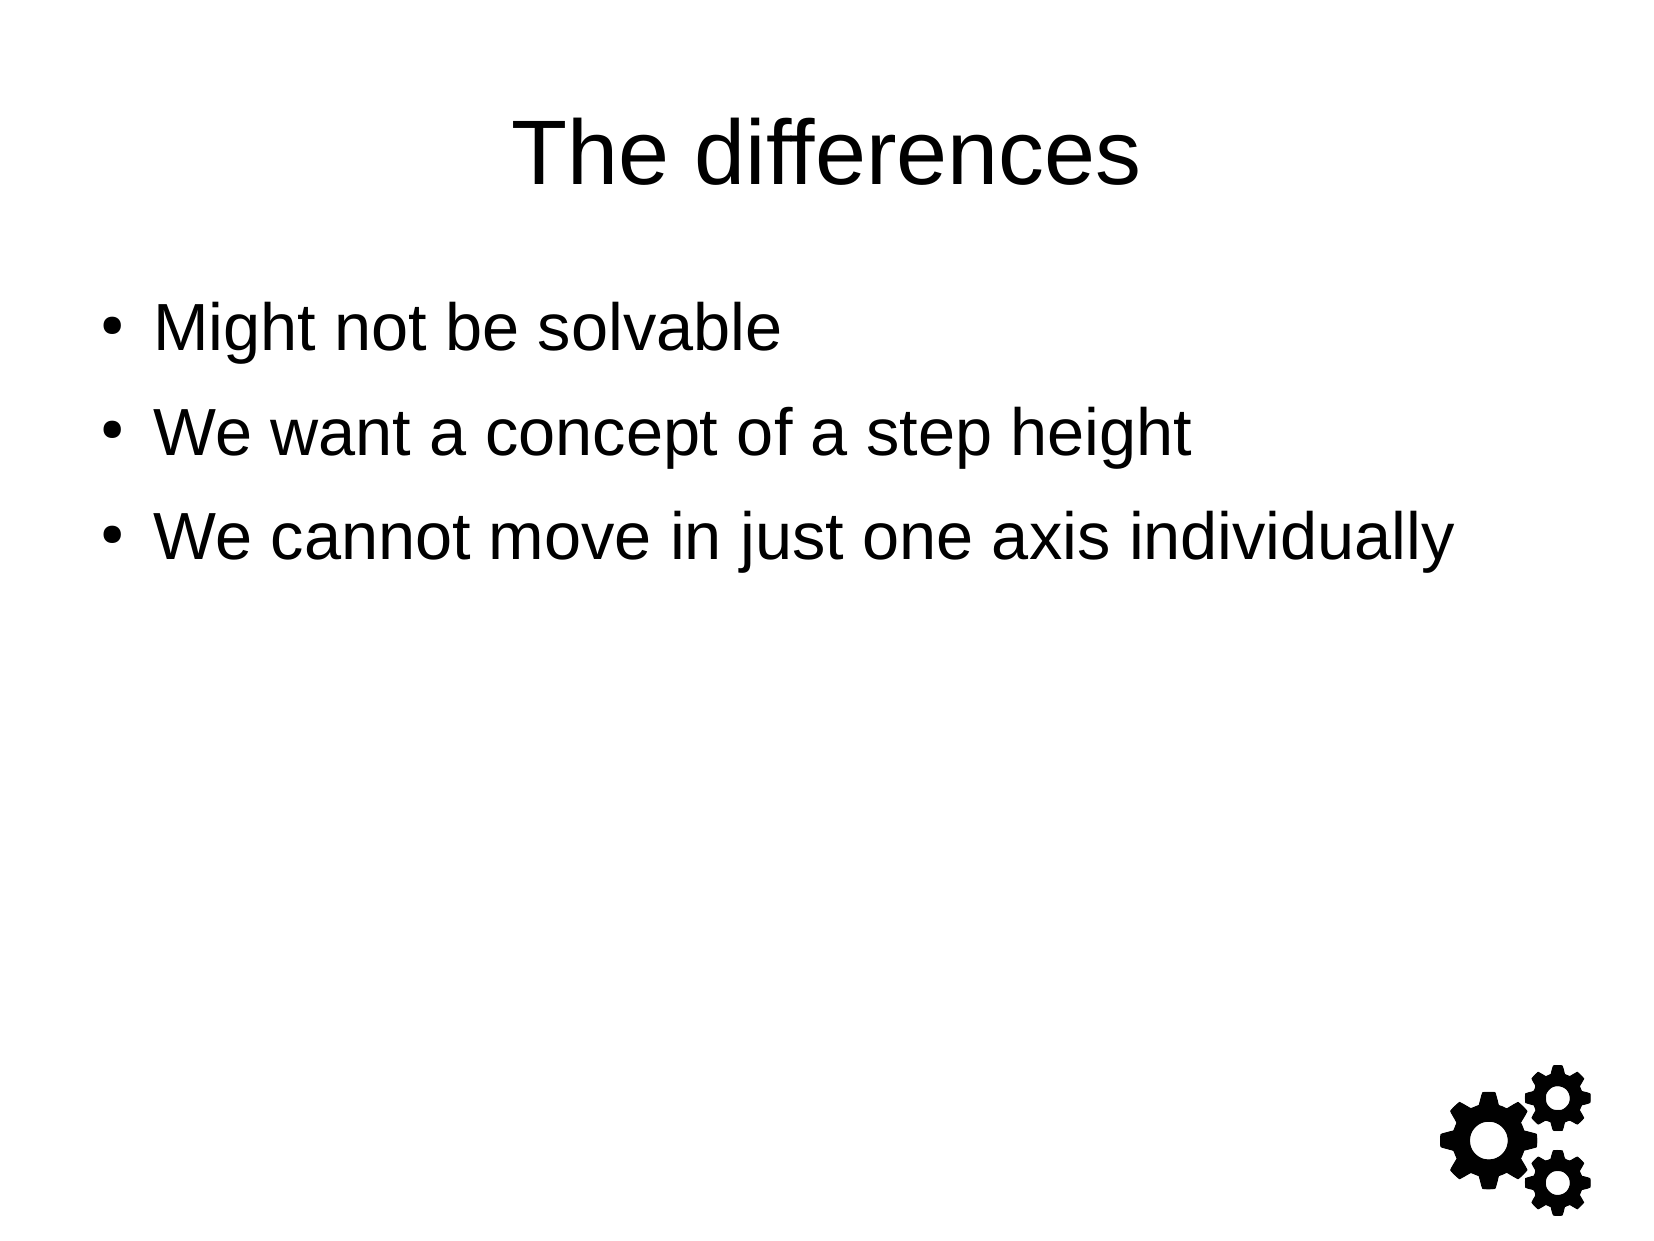

# The differences
Might not be solvable
We want a concept of a step height
We cannot move in just one axis individually